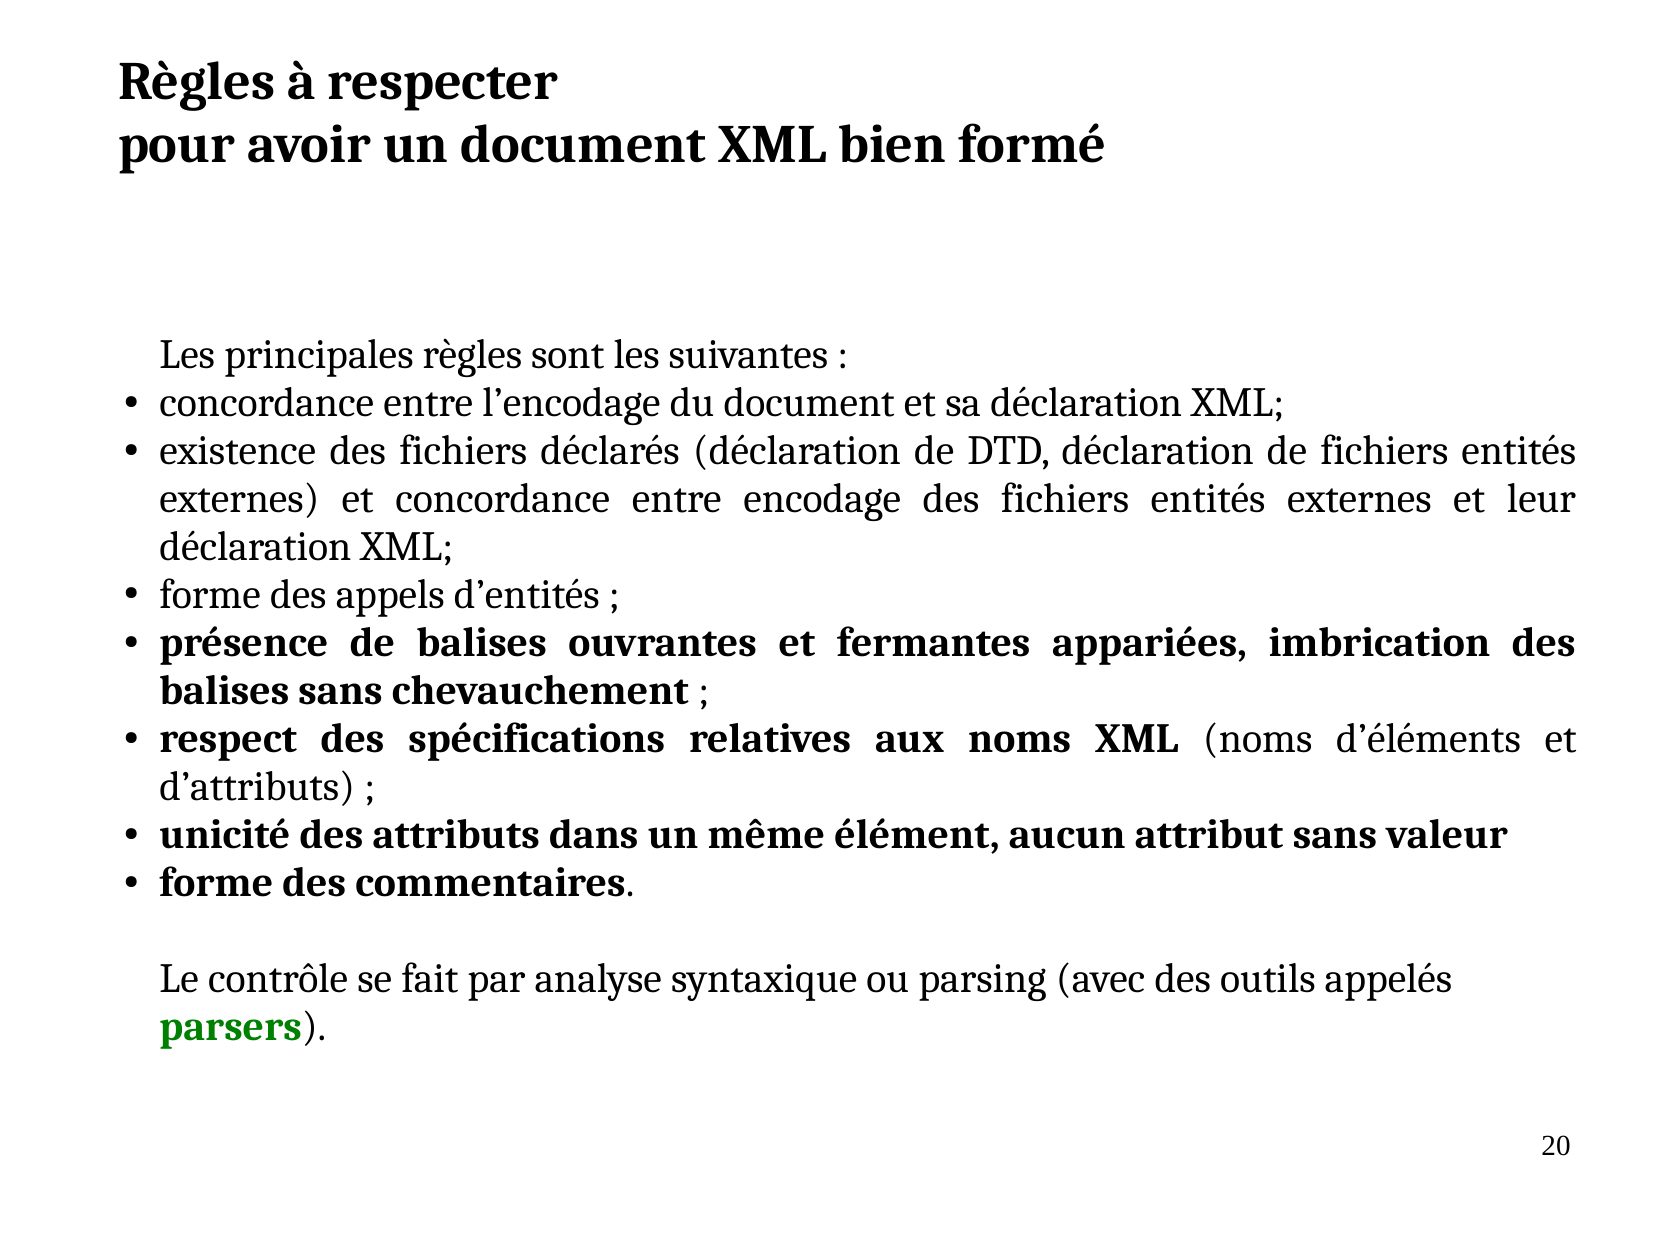

# Règles à respecter pour avoir un document XML bien formé
Les principales règles sont les suivantes :
concordance entre l’encodage du document et sa déclaration XML;
existence des fichiers déclarés (déclaration de DTD, déclaration de fichiers entités externes) et concordance entre encodage des fichiers entités externes et leur déclaration XML;
forme des appels d’entités ;
présence de balises ouvrantes et fermantes appariées, imbrication des balises sans chevauchement ;
respect des spécifications relatives aux noms XML (noms d’éléments et d’attributs) ;
unicité des attributs dans un même élément, aucun attribut sans valeur
forme des commentaires.
Le contrôle se fait par analyse syntaxique ou parsing (avec des outils appelés parsers).
20